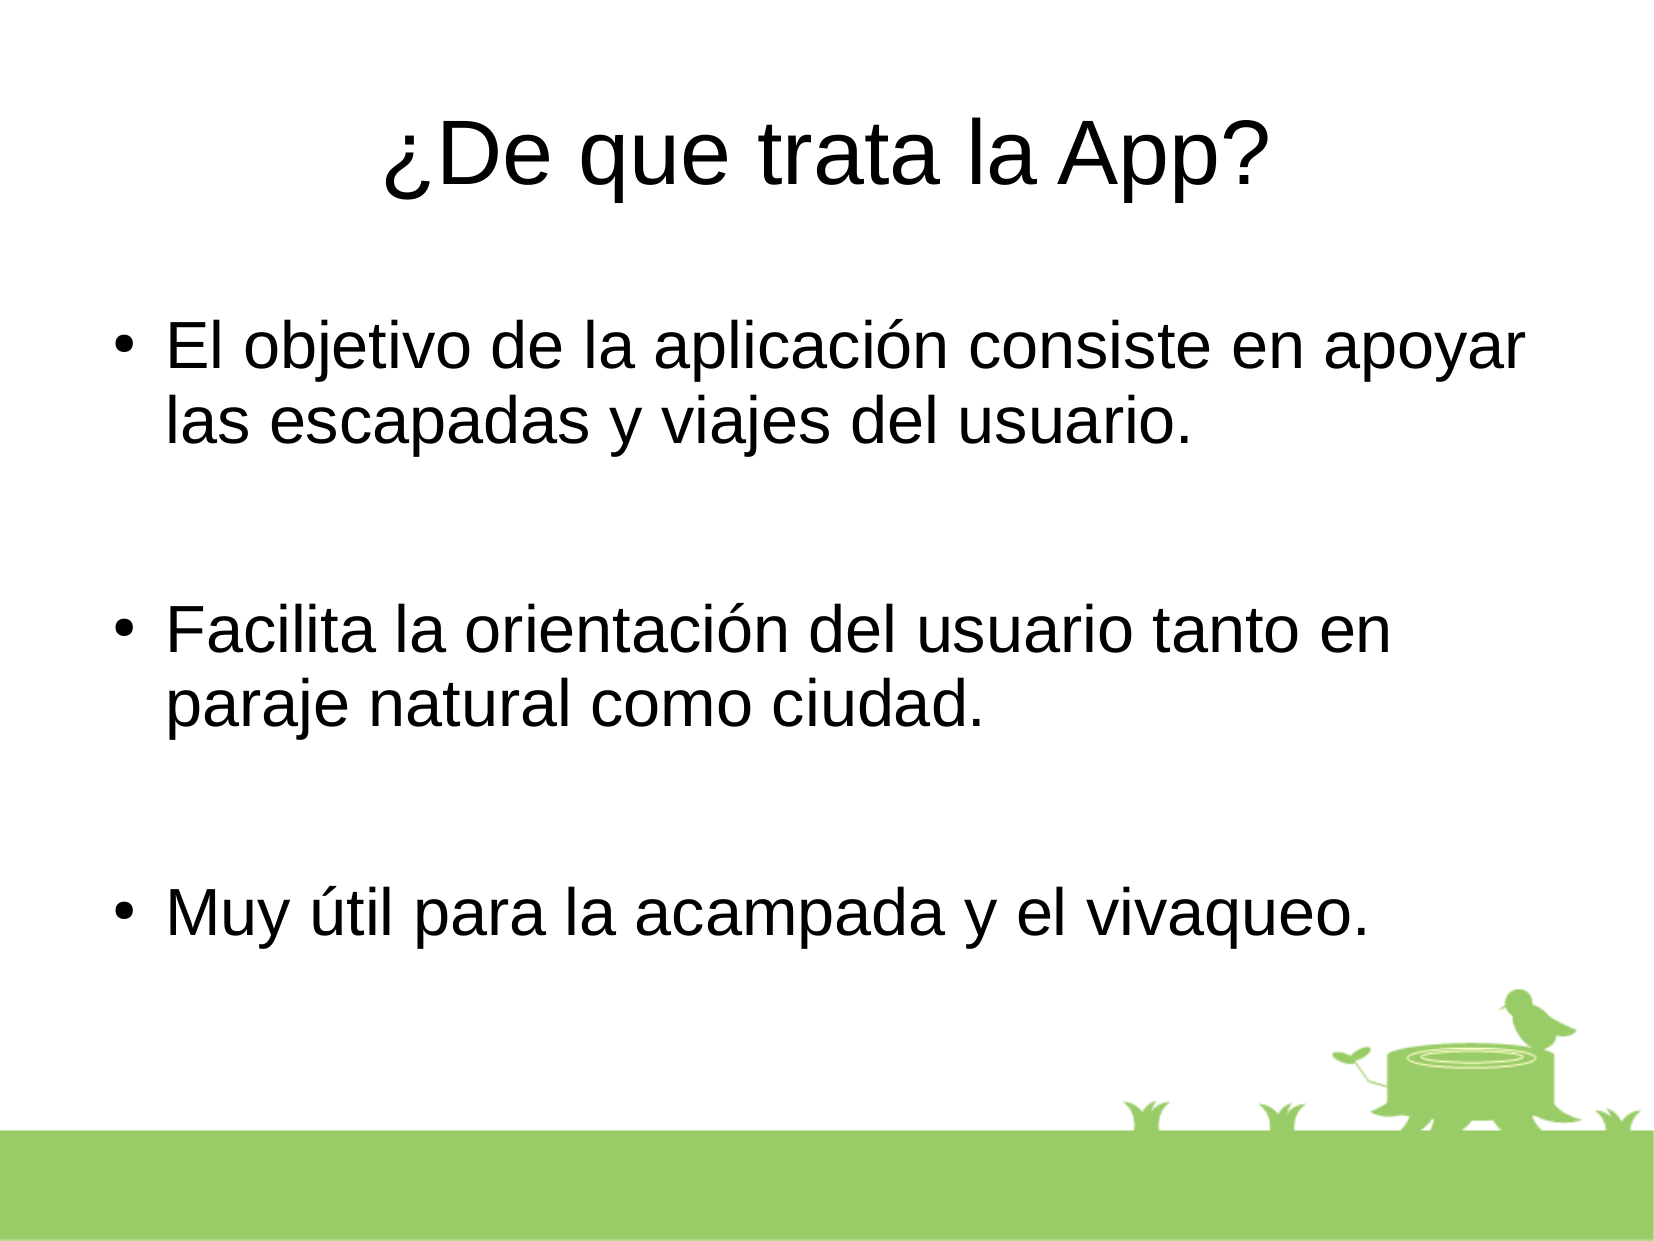

# ¿De que trata la App?
El objetivo de la aplicación consiste en apoyar las escapadas y viajes del usuario.
Facilita la orientación del usuario tanto en paraje natural como ciudad.
Muy útil para la acampada y el vivaqueo.